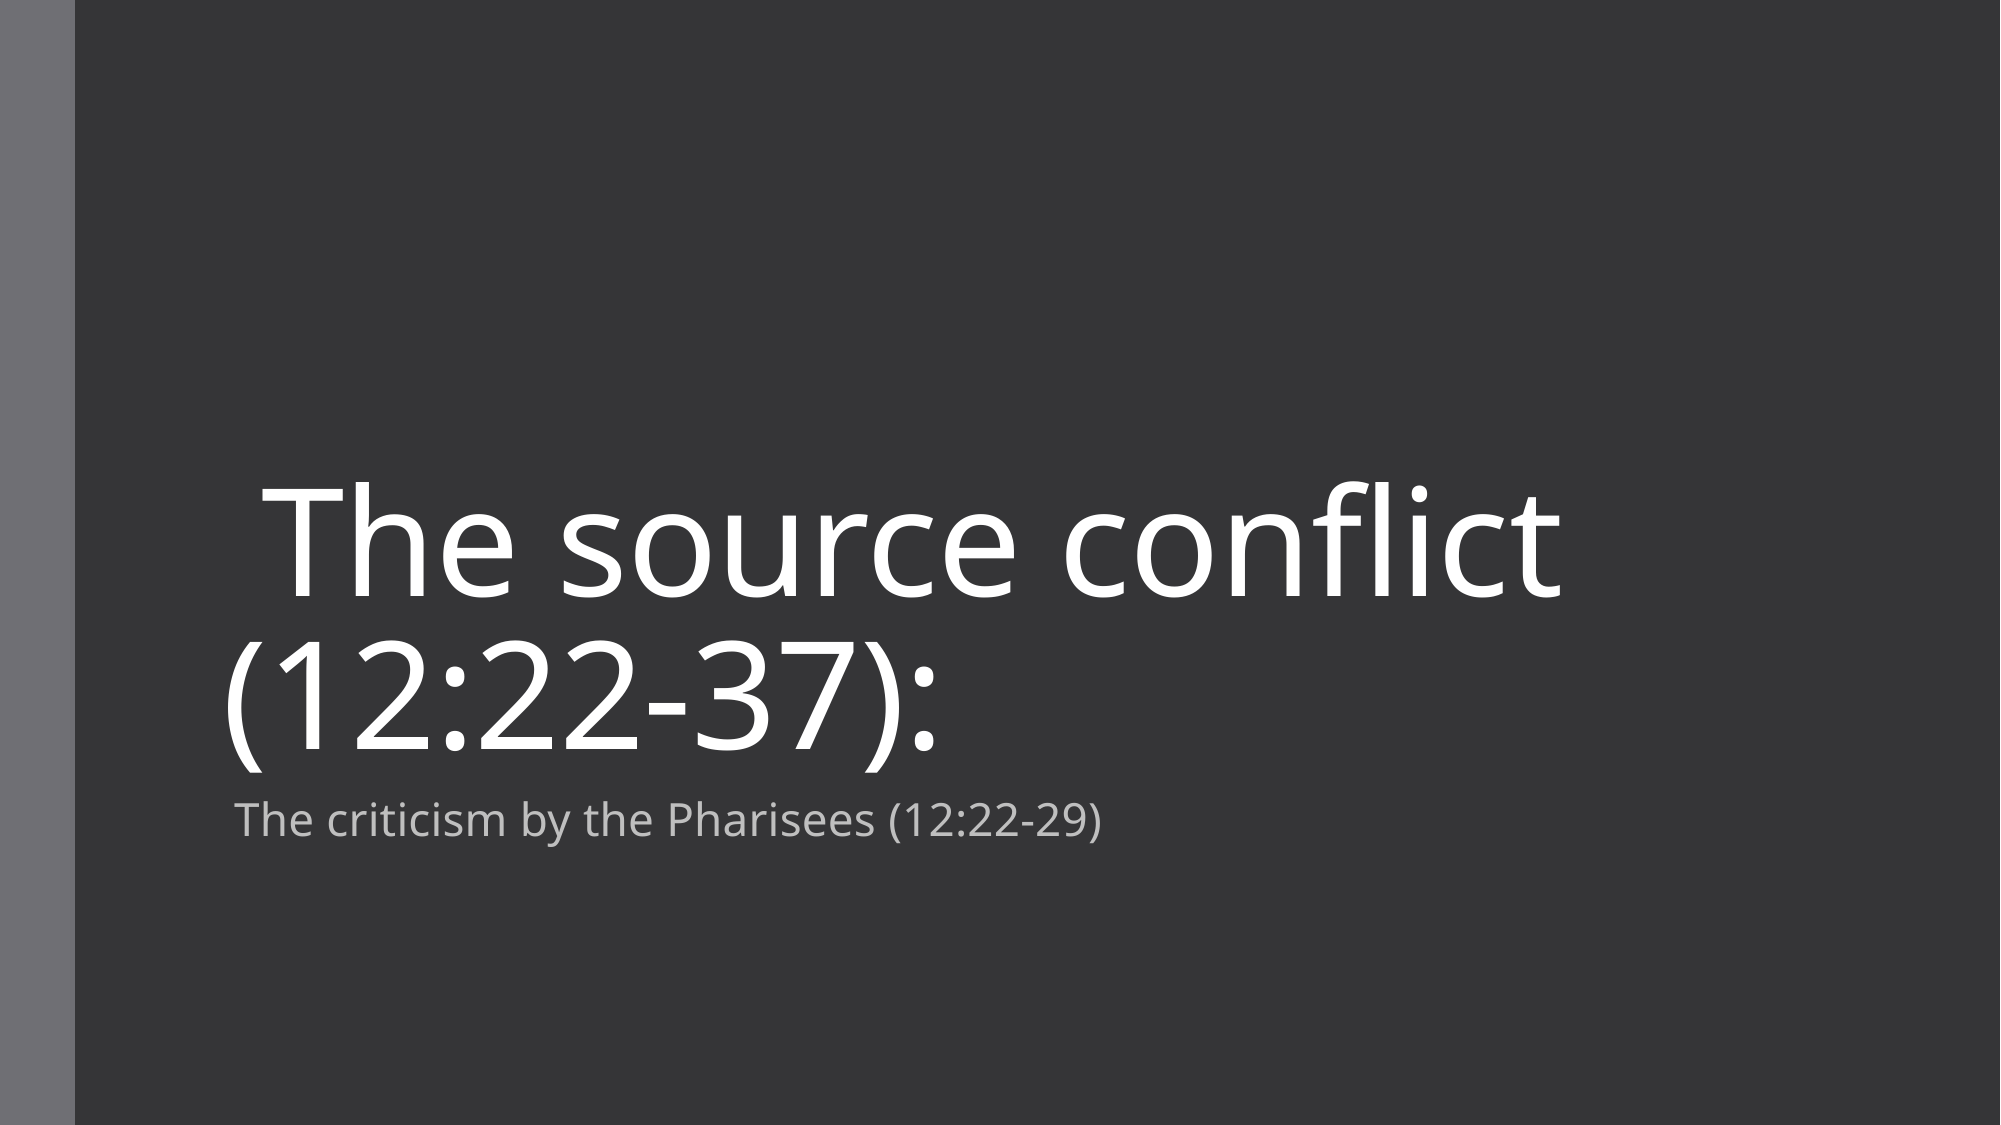

# The source conflict (12:22-37):
 The criticism by the Pharisees (12:22-29)